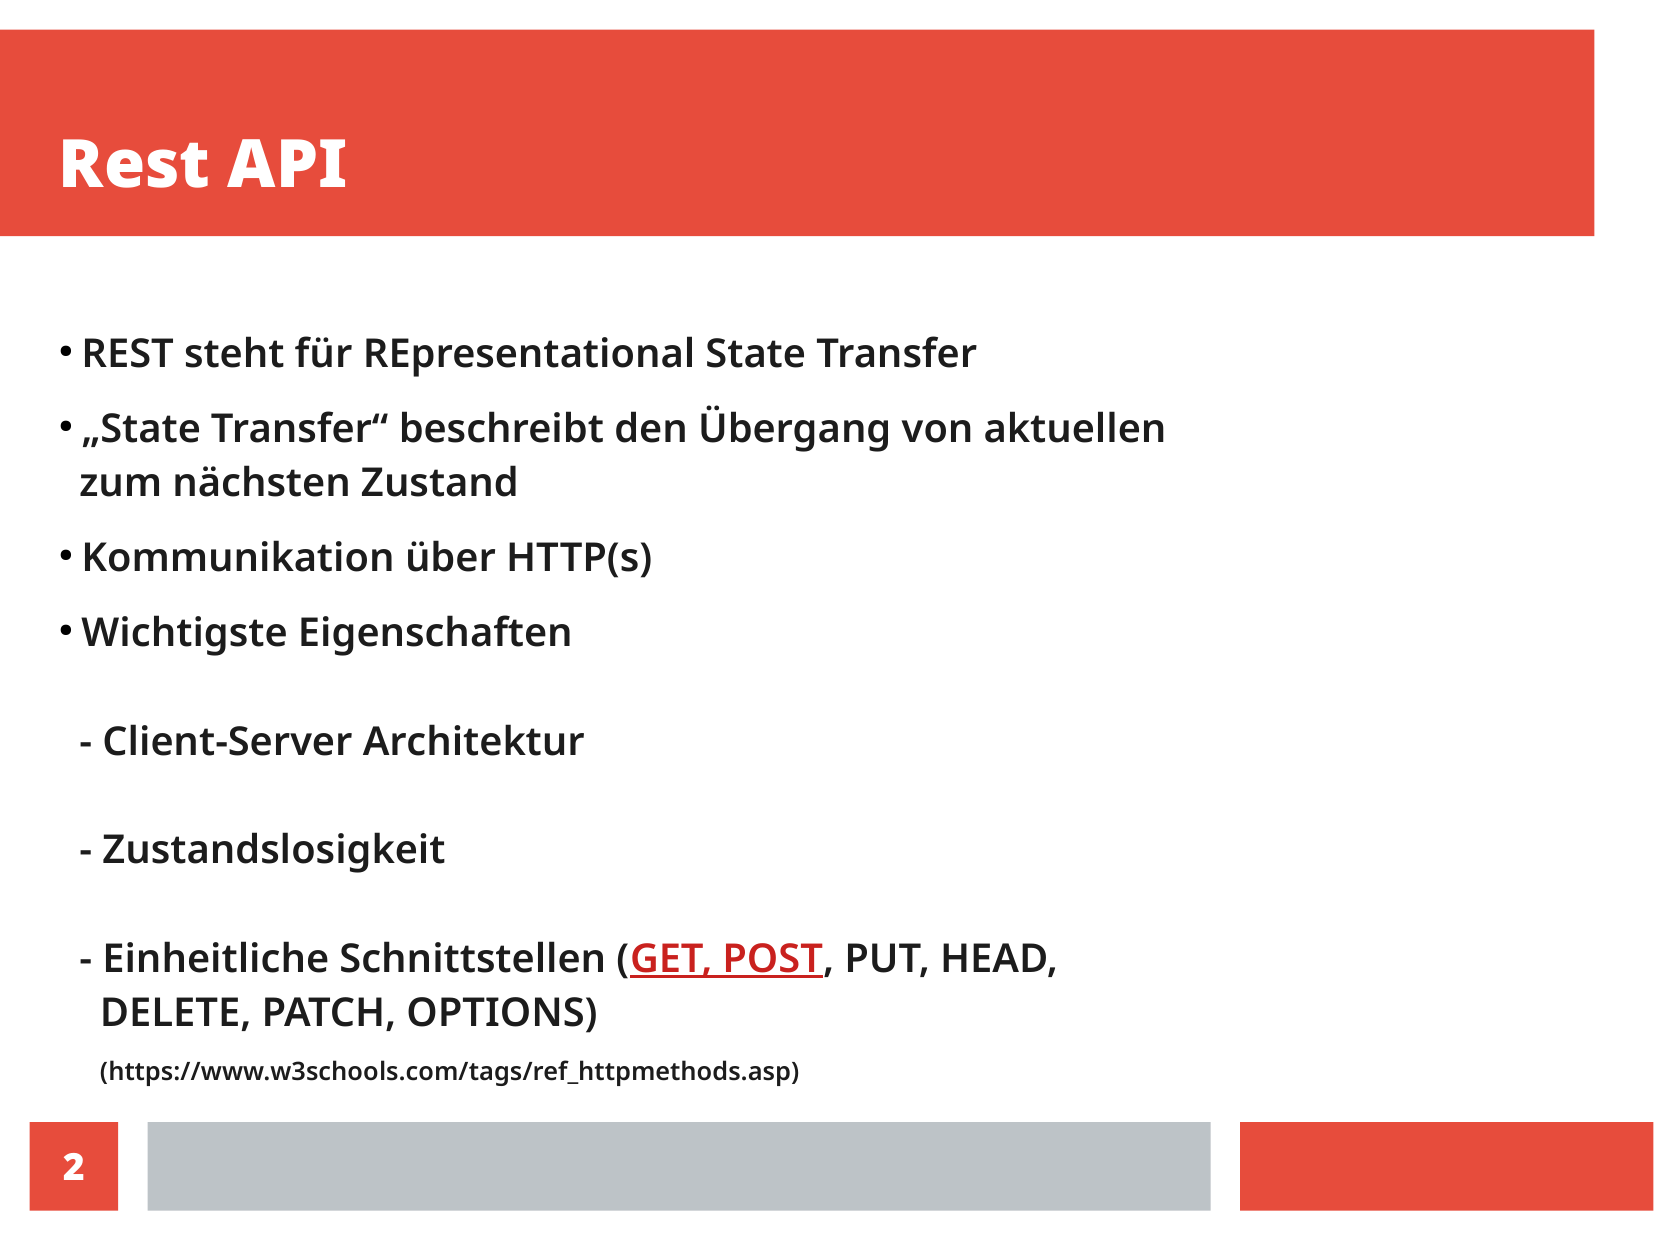

# Rest API
 REST steht für REpresentational State Transfer
 „State Transfer“ beschreibt den Übergang von aktuellen
 zum nächsten Zustand
 Kommunikation über HTTP(s)
 Wichtigste Eigenschaften
 - Client-Server Architektur
 - Zustandslosigkeit
 - Einheitliche Schnittstellen (GET, POST, PUT, HEAD,
 DELETE, PATCH, OPTIONS)
 (https://www.w3schools.com/tags/ref_httpmethods.asp)
2